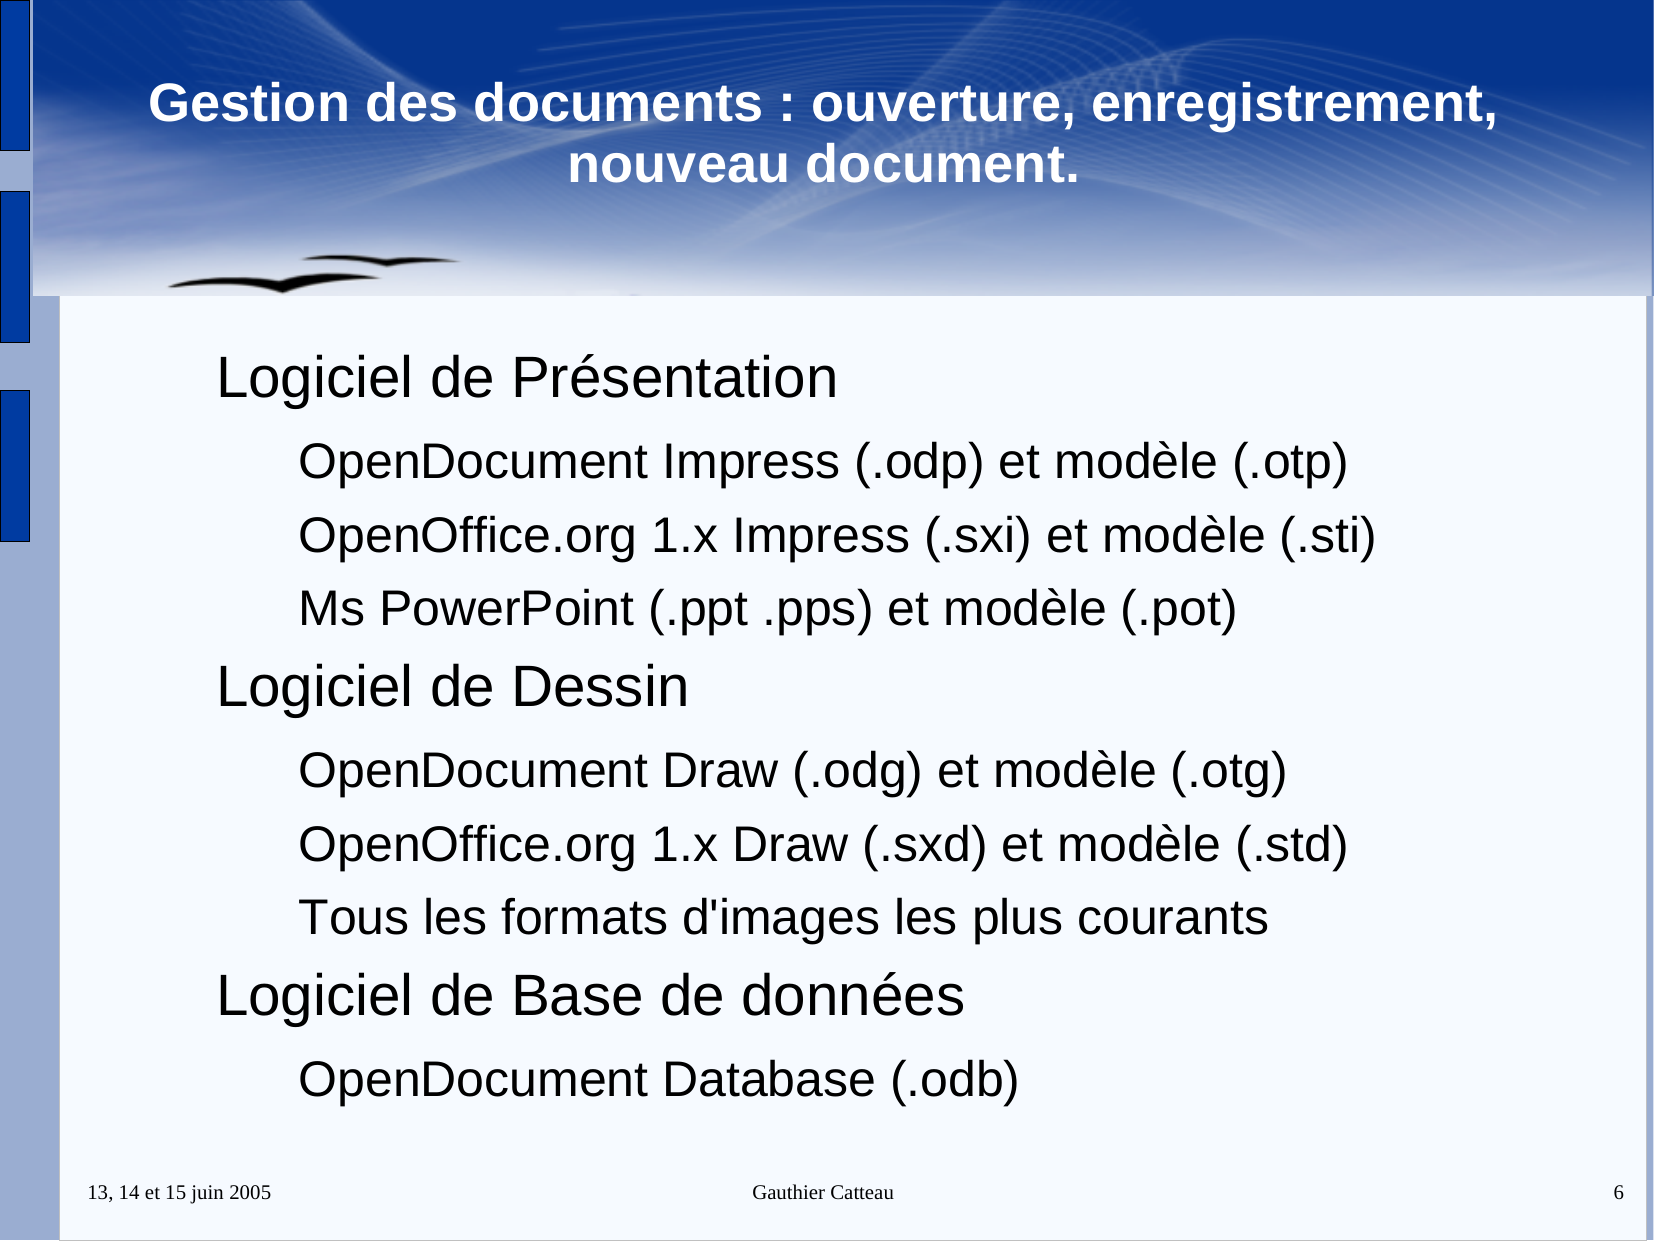

# Gestion des documents : ouverture, enregistrement, nouveau document.
Logiciel de Présentation
OpenDocument Impress (.odp) et modèle (.otp)
OpenOffice.org 1.x Impress (.sxi) et modèle (.sti)
Ms PowerPoint (.ppt .pps) et modèle (.pot)
Logiciel de Dessin
OpenDocument Draw (.odg) et modèle (.otg)
OpenOffice.org 1.x Draw (.sxd) et modèle (.std)
Tous les formats d'images les plus courants
Logiciel de Base de données
OpenDocument Database (.odb)
Gauthier Catteau